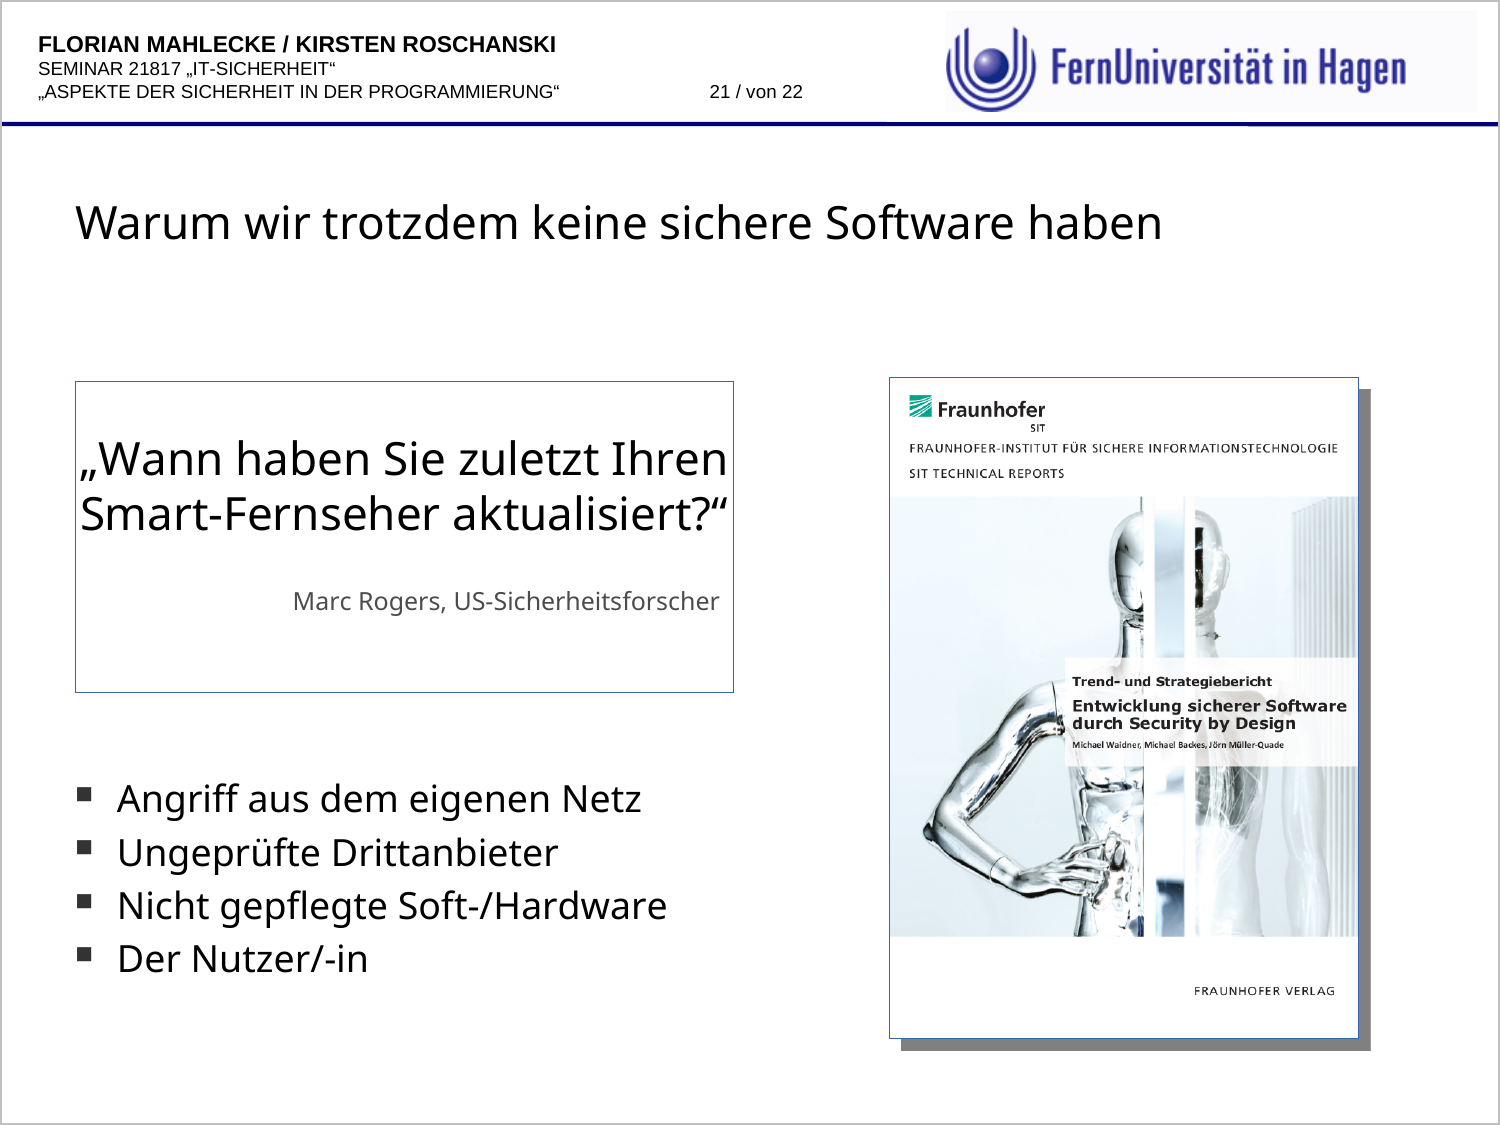

# Warum wir trotzdem keine sichere Software haben
„Wann haben Sie zuletzt Ihren Smart-Fernseher aktualisiert?“
Marc Rogers, US-Sicherheitsforscher
Angriff aus dem eigenen Netz
Ungeprüfte Drittanbieter
Nicht gepflegte Soft-/Hardware
Der Nutzer/-in